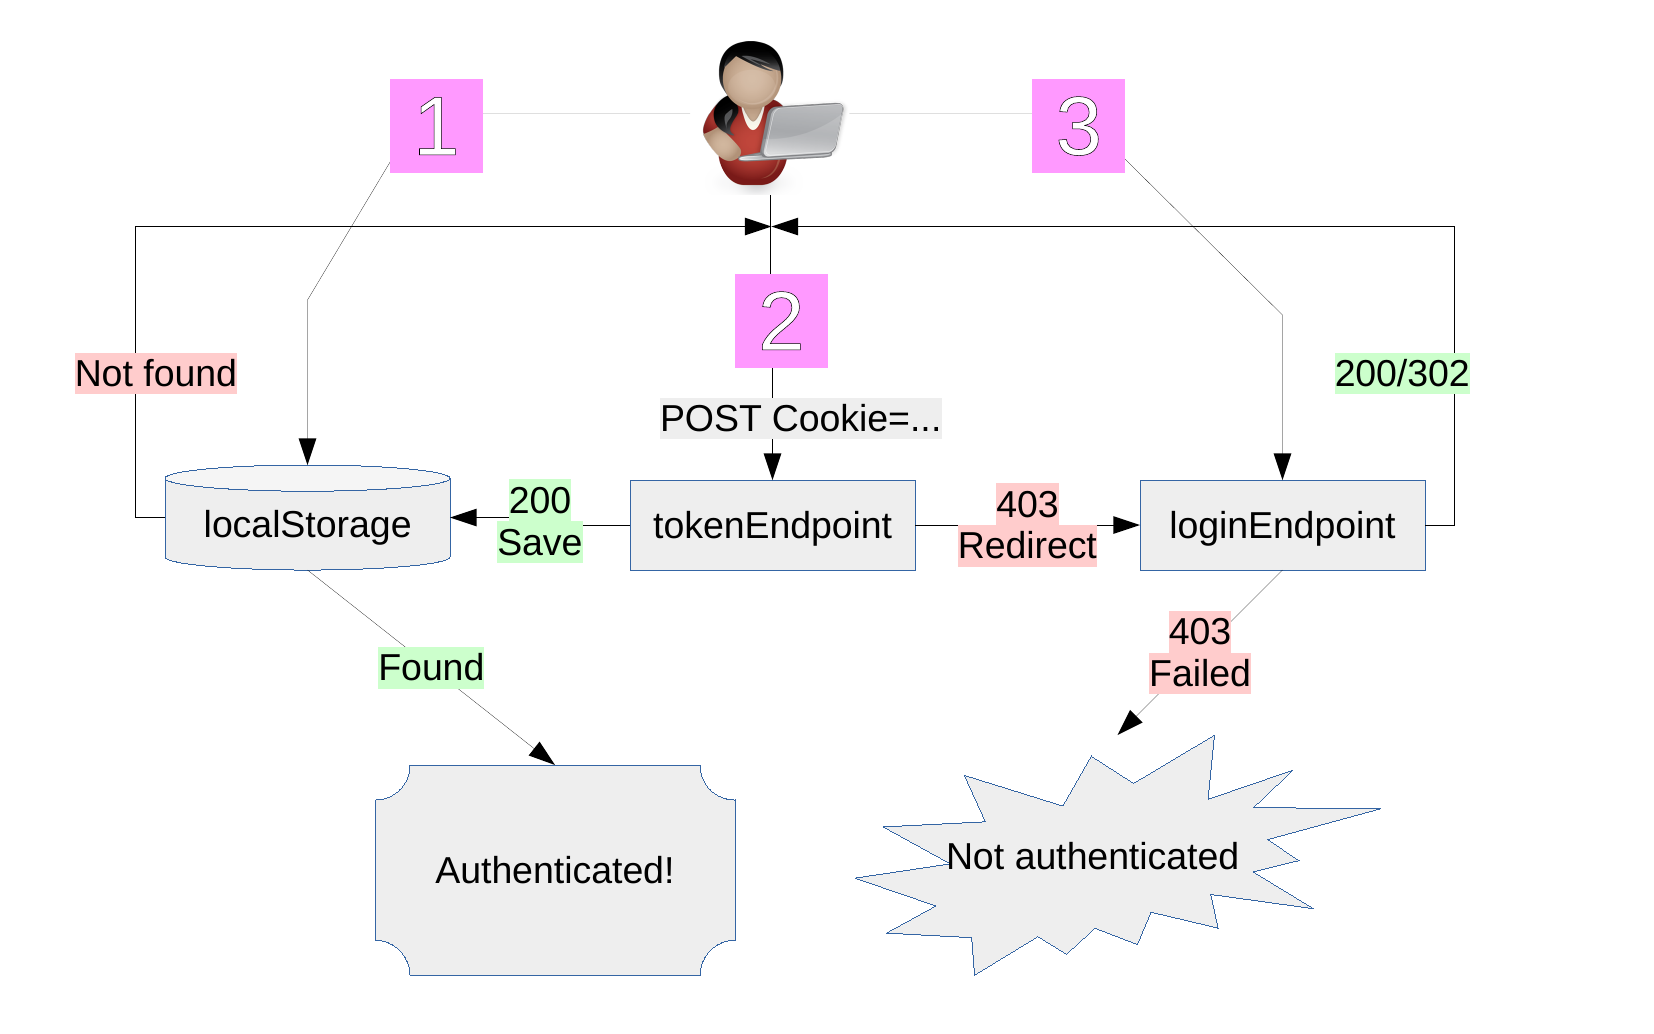

1
 3
 2
Not found
200/302
POST Cookie=...
localStorage
tokenEndpoint
loginEndpoint
Not authenticated
Authenticated!